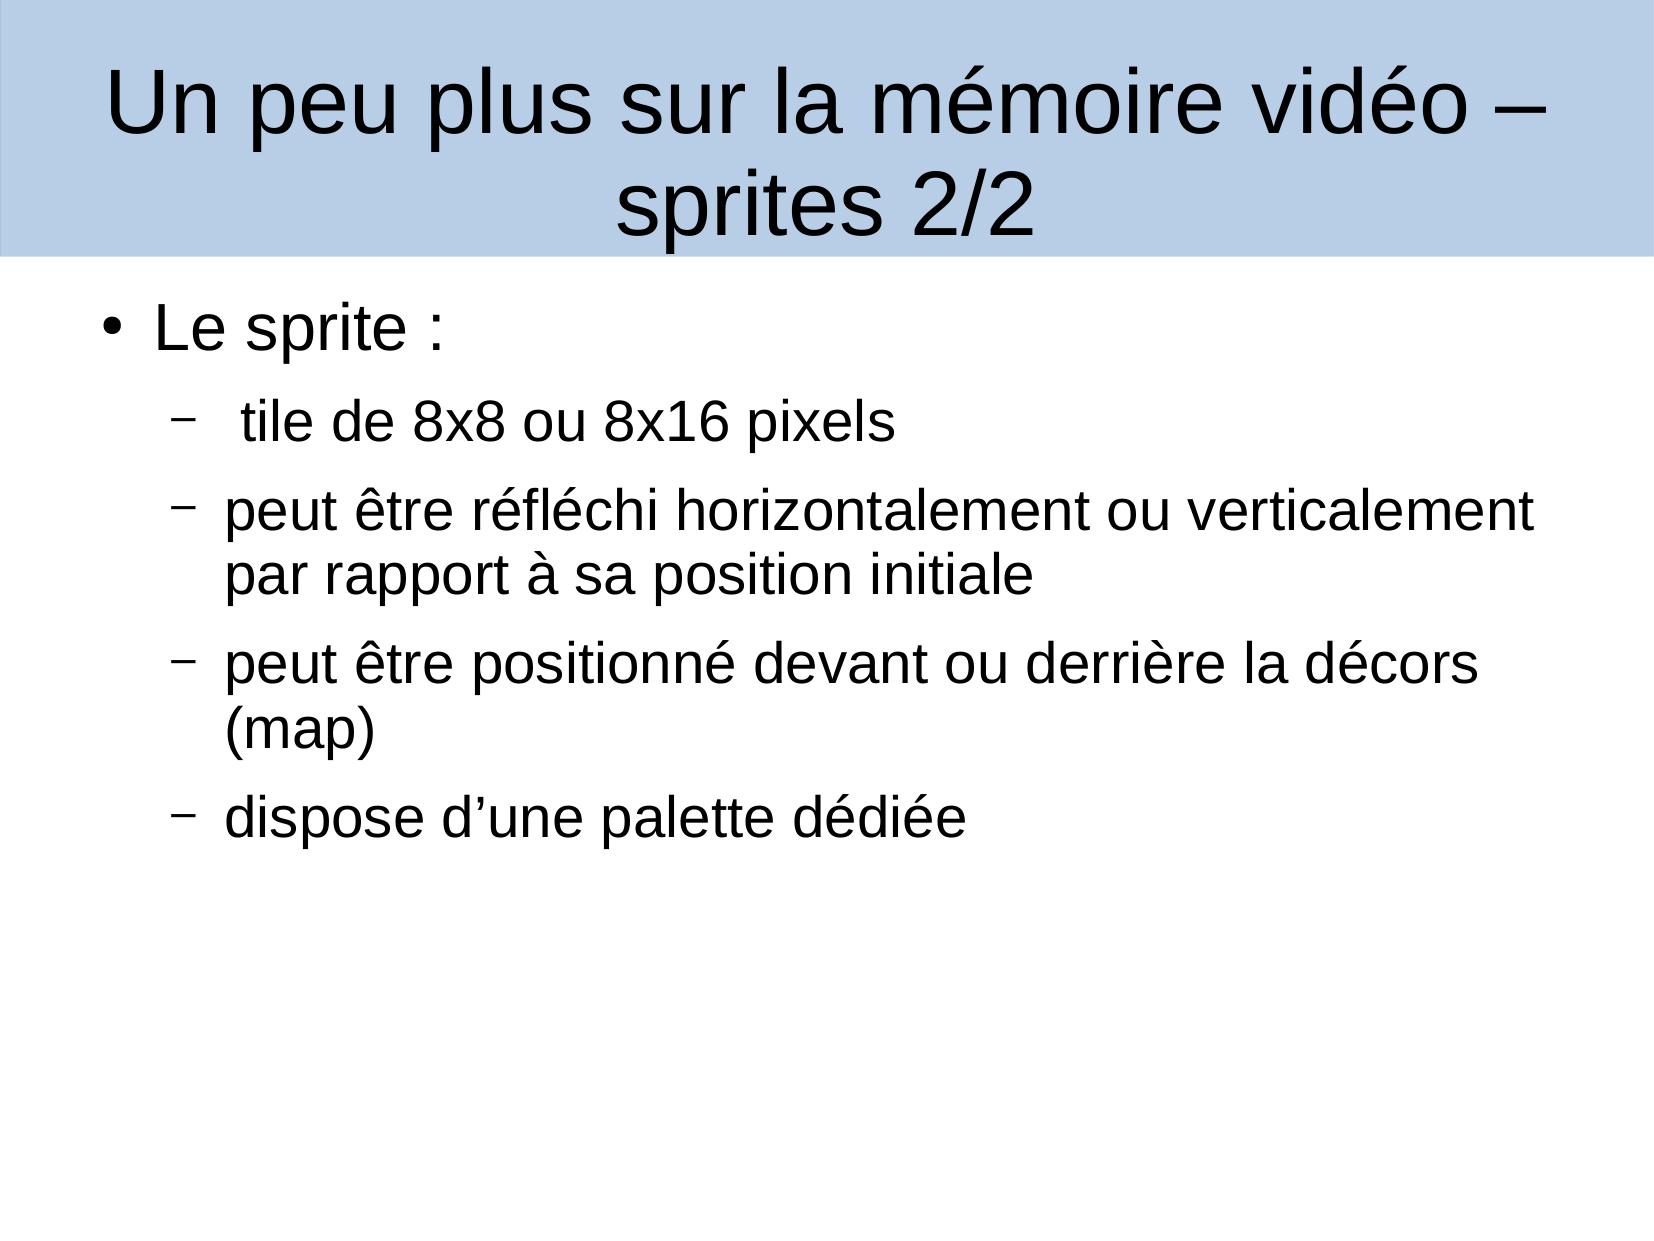

# Un peu plus sur la mémoire vidéo – sprites 2/2
Le sprite :
 tile de 8x8 ou 8x16 pixels
peut être réfléchi horizontalement ou verticalement par rapport à sa position initiale
peut être positionné devant ou derrière la décors (map)
dispose d’une palette dédiée